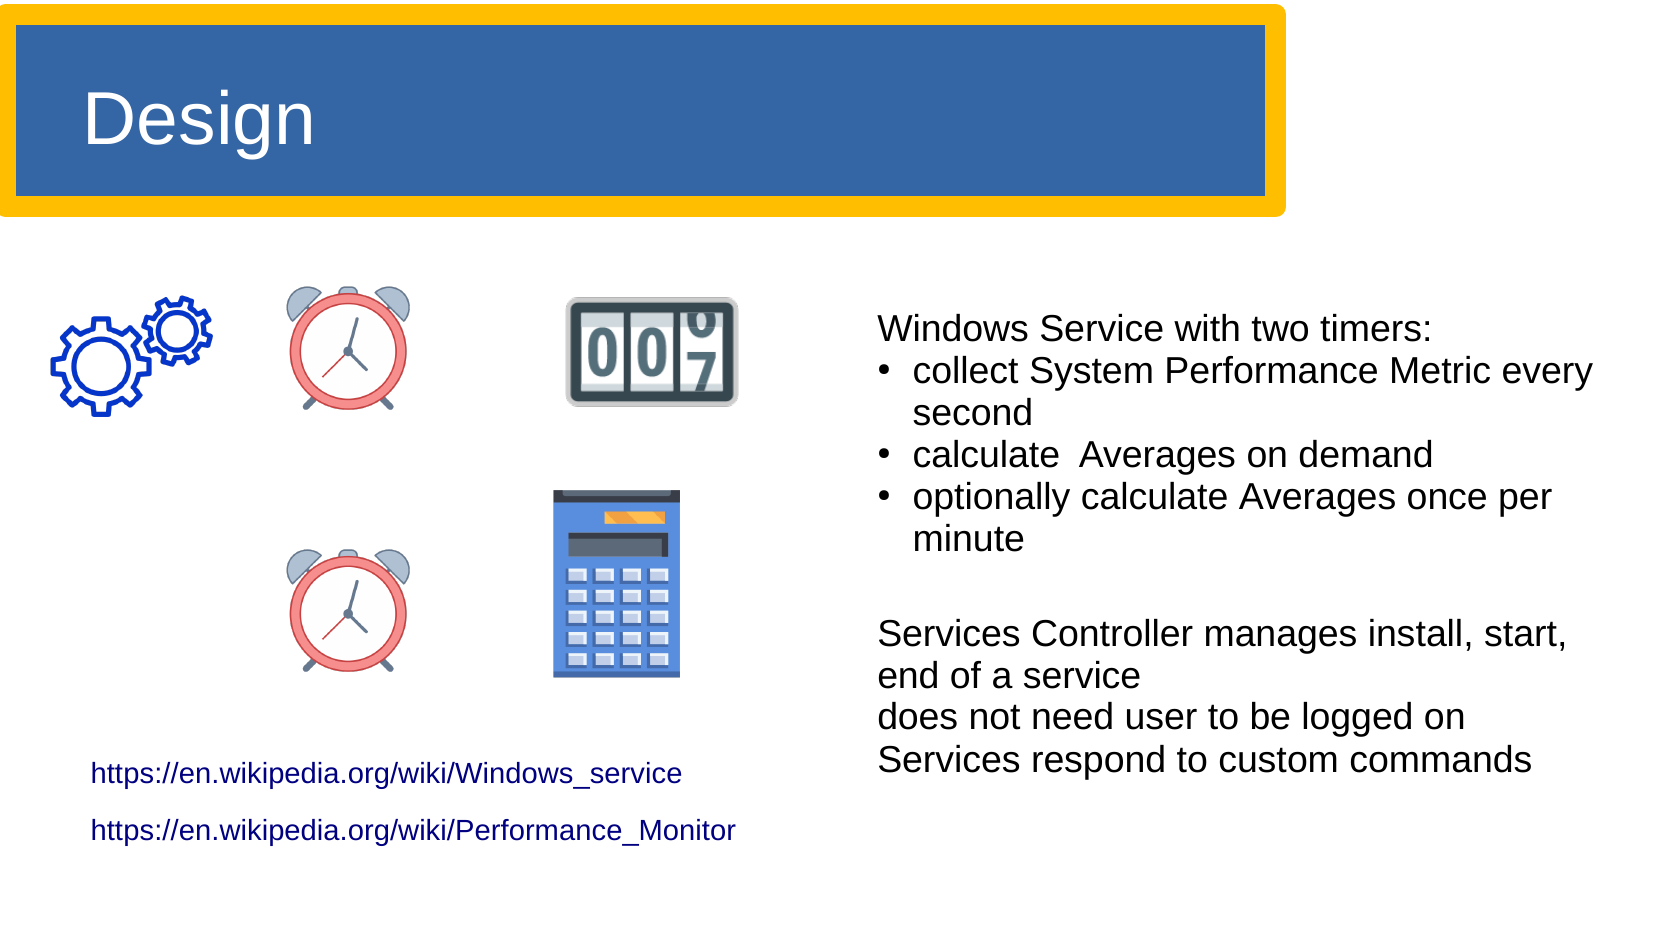

# Design
Windows Service with two timers:
collect System Performance Metric every second
calculate Averages on demand
optionally calculate Averages once per minute
Services Controller manages install, start, end of a service
does not need user to be logged on
Services respond to custom commands
https://en.wikipedia.org/wiki/Windows_service
https://en.wikipedia.org/wiki/Performance_Monitor